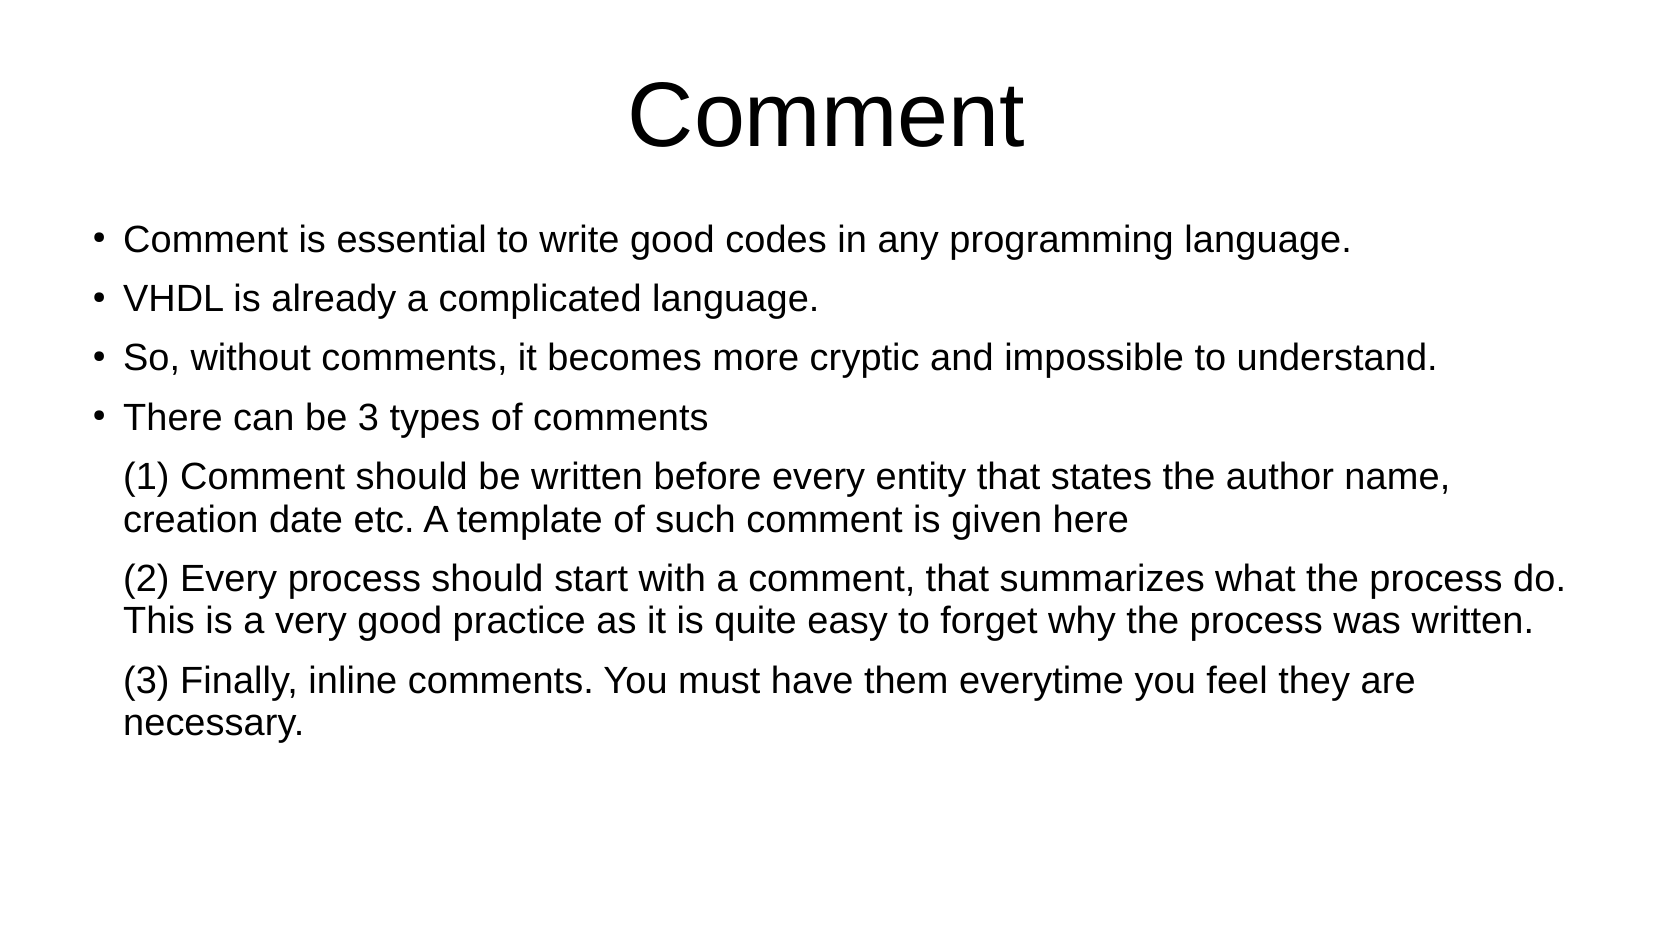

# Comment
Comment is essential to write good codes in any programming language.
VHDL is already a complicated language.
So, without comments, it becomes more cryptic and impossible to understand.
There can be 3 types of comments
(1) Comment should be written before every entity that states the author name, creation date etc. A template of such comment is given here
(2) Every process should start with a comment, that summarizes what the process do. This is a very good practice as it is quite easy to forget why the process was written.
(3) Finally, inline comments. You must have them everytime you feel they are necessary.